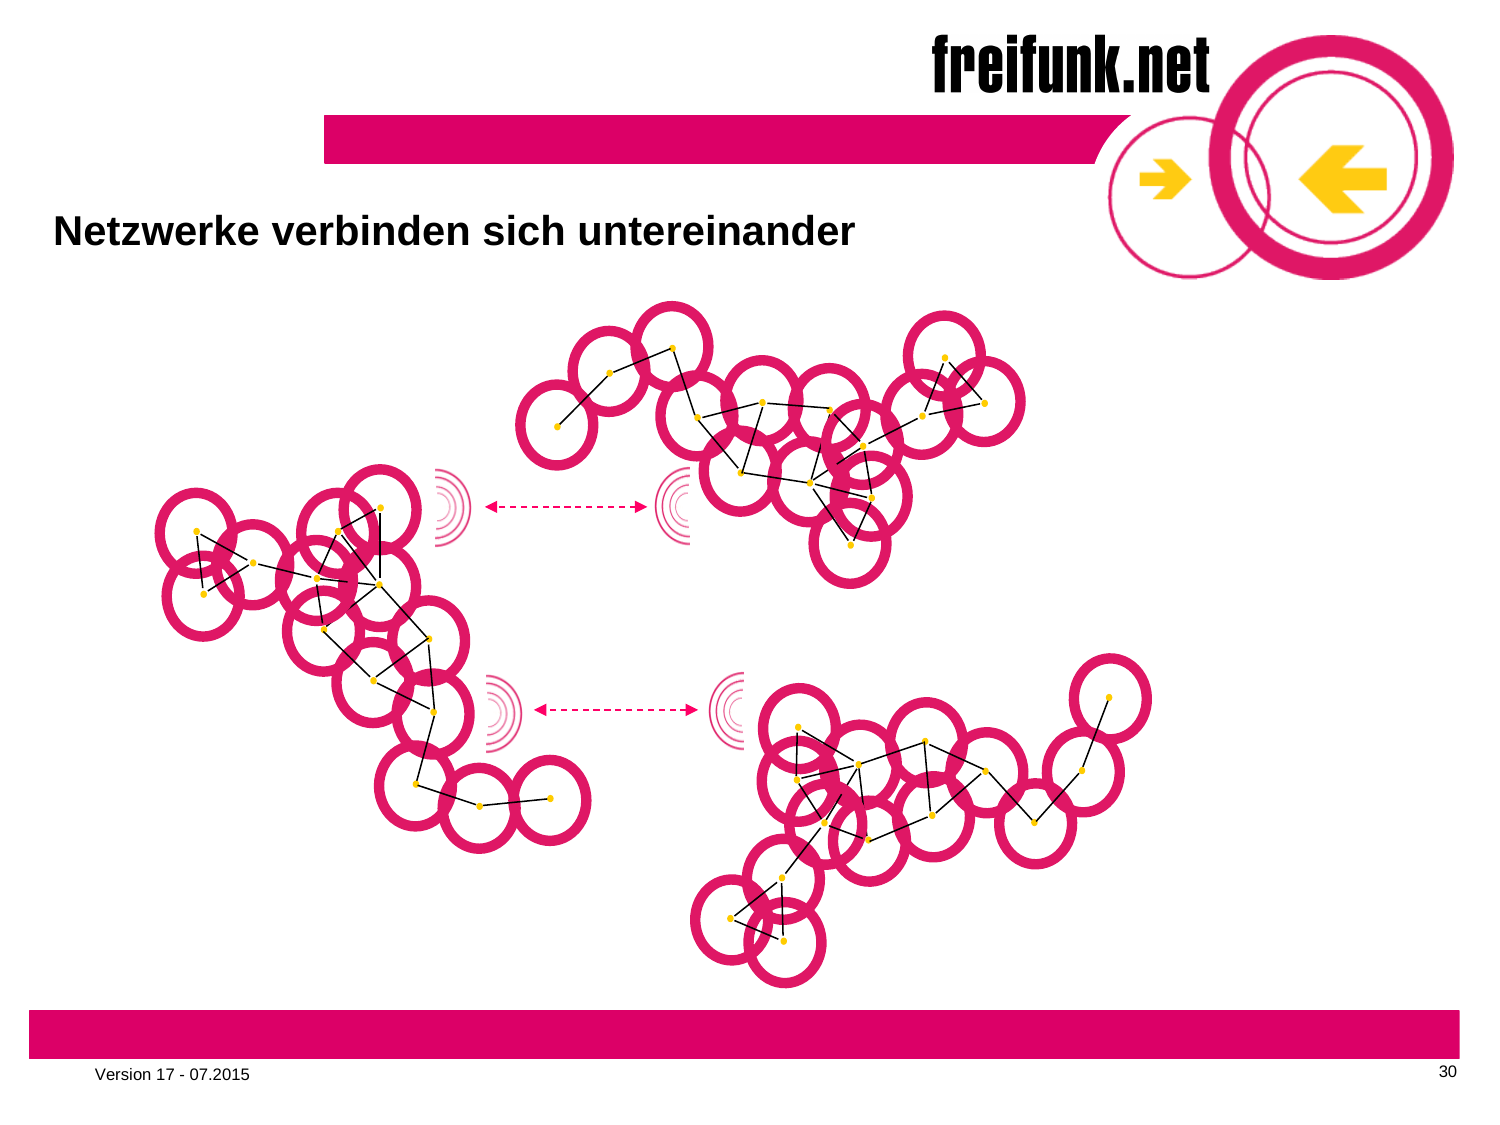

Netzwerke verbinden sich untereinander
30
Version 17 - 07.2015